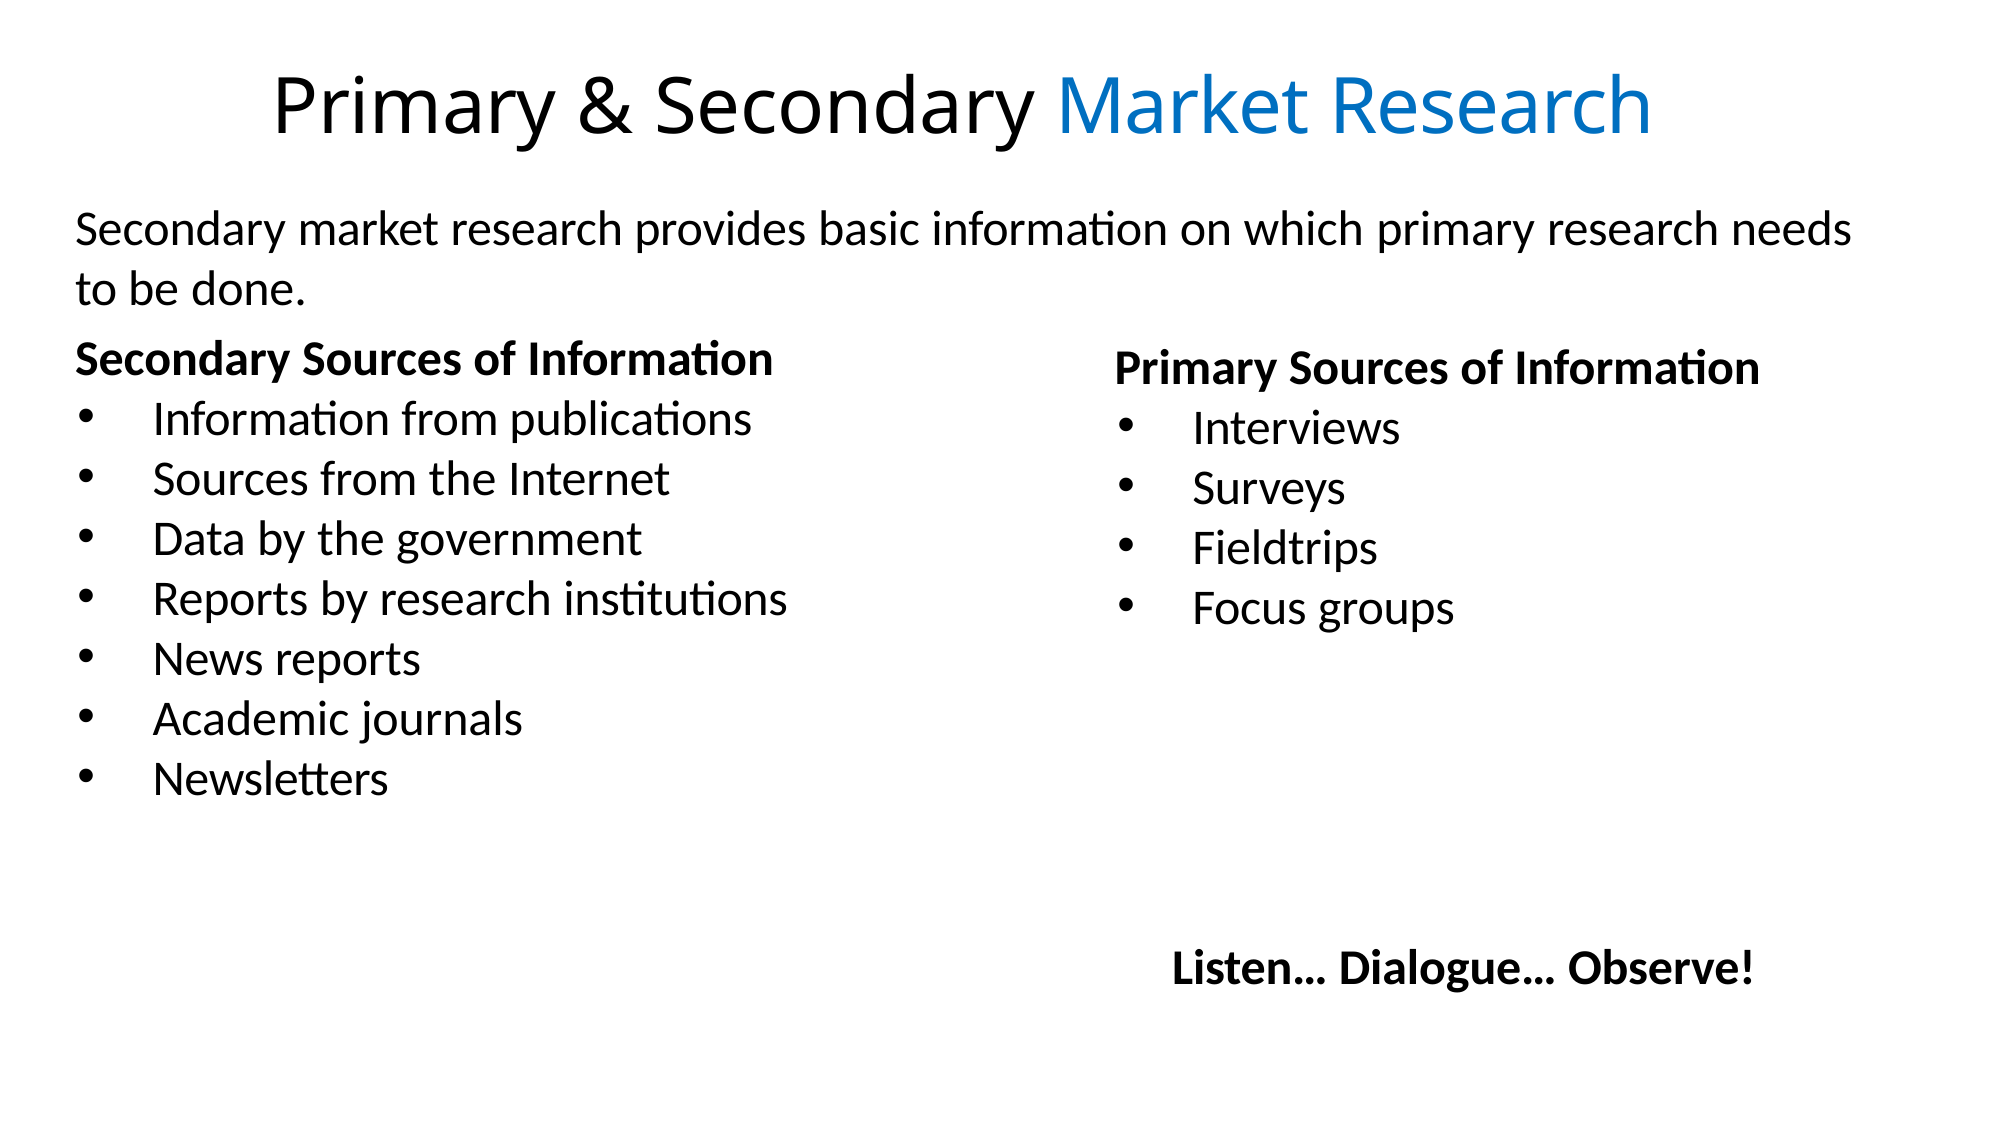

# Primary & Secondary Market Research
Secondary market research provides basic information on which primary research needs to be done.
Secondary Sources of Information
Primary Sources of Information
Information from publications
Sources from the Internet
Data by the government
Reports by research institutions
News reports
Academic journals
Newsletters
Interviews
Surveys
Fieldtrips
Focus groups
Listen… Dialogue… Observe!